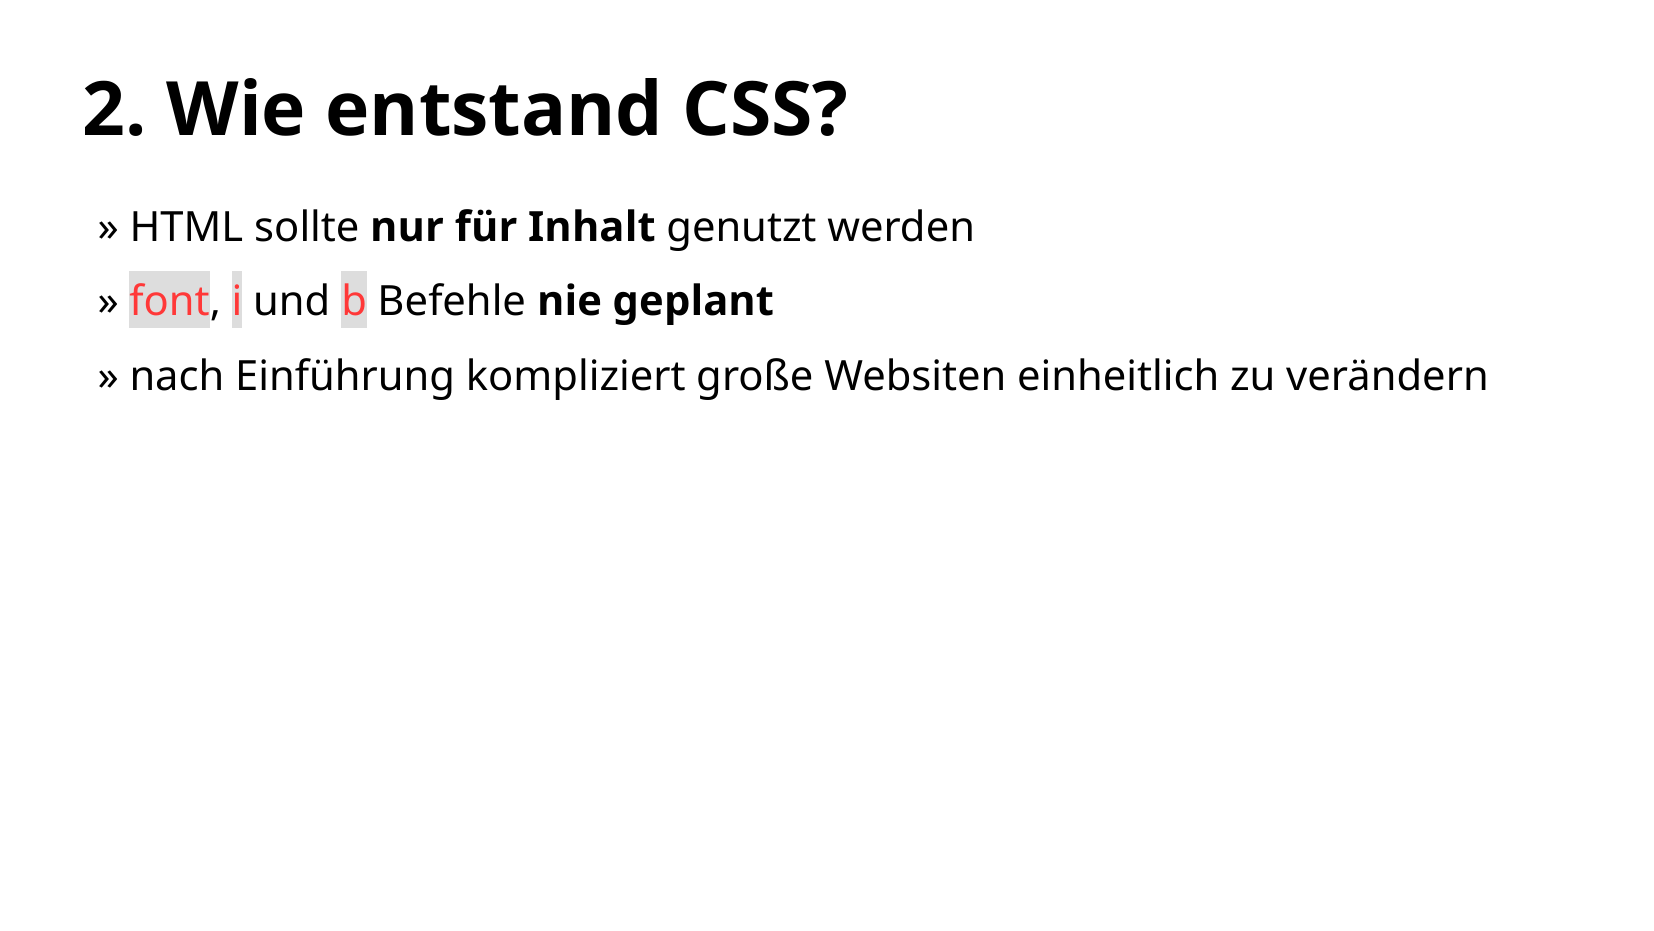

# 2. Wie entstand CSS?
» HTML sollte nur für Inhalt genutzt werden
» font, i und b Befehle nie geplant
» nach Einführung kompliziert große Websiten einheitlich zu verändern